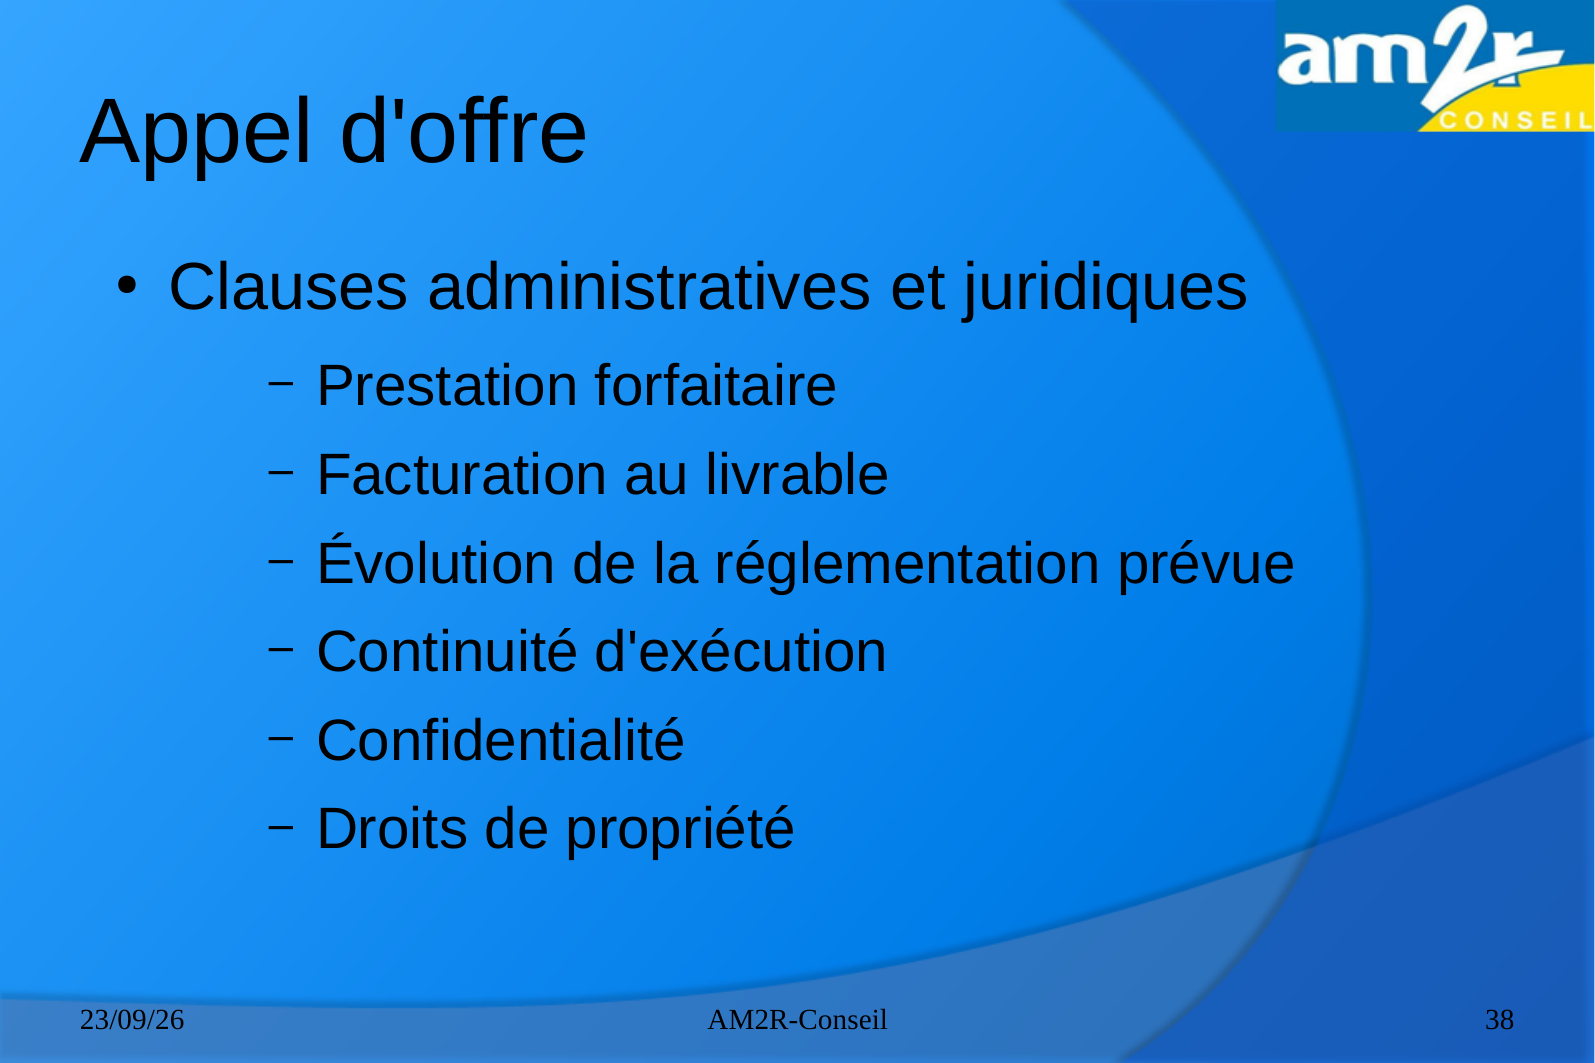

# Appel d'offre
Clauses administratives et juridiques
Prestation forfaitaire
Facturation au livrable
Évolution de la réglementation prévue
Continuité d'exécution
Confidentialité
Droits de propriété
AM2R-Conseil
38